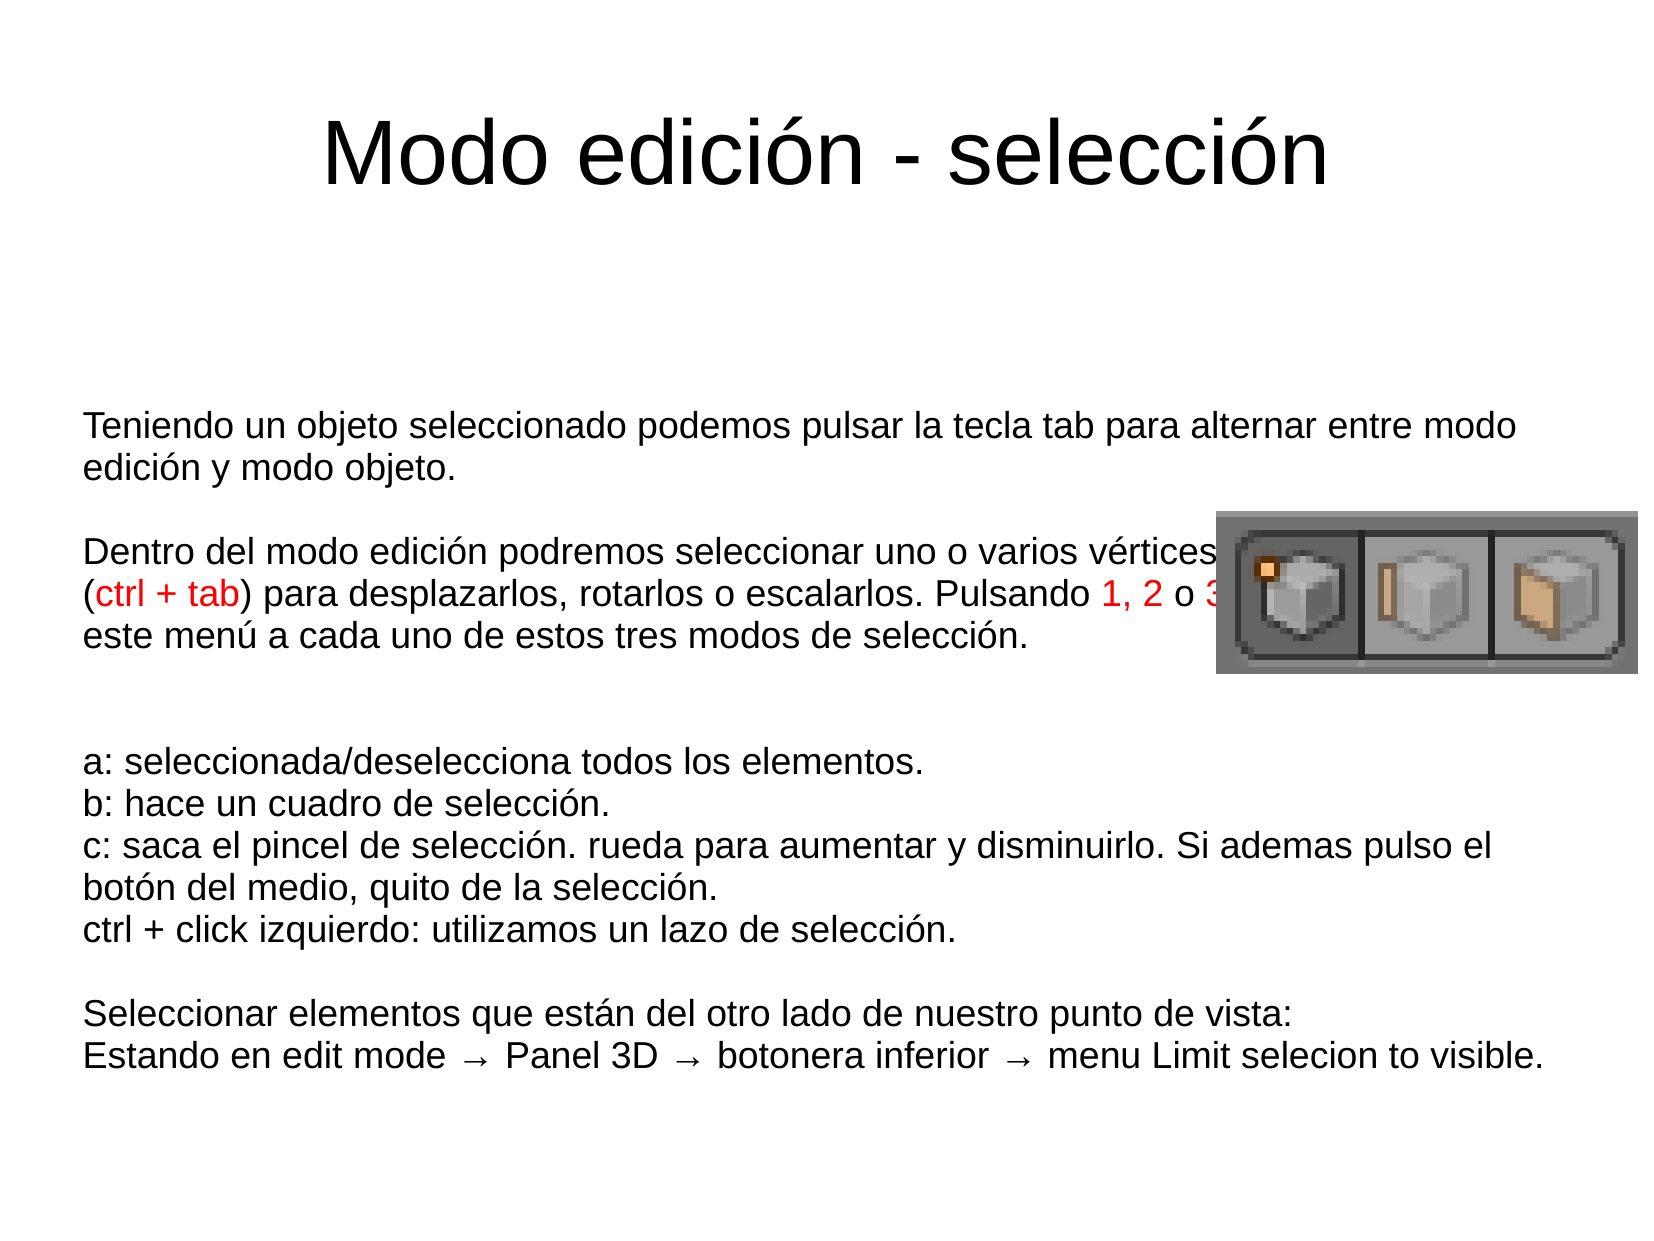

# Modo edición - selección
Teniendo un objeto seleccionado podemos pulsar la tecla tab para alternar entre modo edición y modo objeto.
Dentro del modo edición podremos seleccionar uno o varios vértices, aristas o superficies (ctrl + tab) para desplazarlos, rotarlos o escalarlos. Pulsando 1, 2 o 3 accederé desde este menú a cada uno de estos tres modos de selección.
a: seleccionada/deselecciona todos los elementos.
b: hace un cuadro de selección.
c: saca el pincel de selección. rueda para aumentar y disminuirlo. Si ademas pulso el botón del medio, quito de la selección.
ctrl + click izquierdo: utilizamos un lazo de selección.
Seleccionar elementos que están del otro lado de nuestro punto de vista:
Estando en edit mode → Panel 3D → botonera inferior → menu Limit selecion to visible.